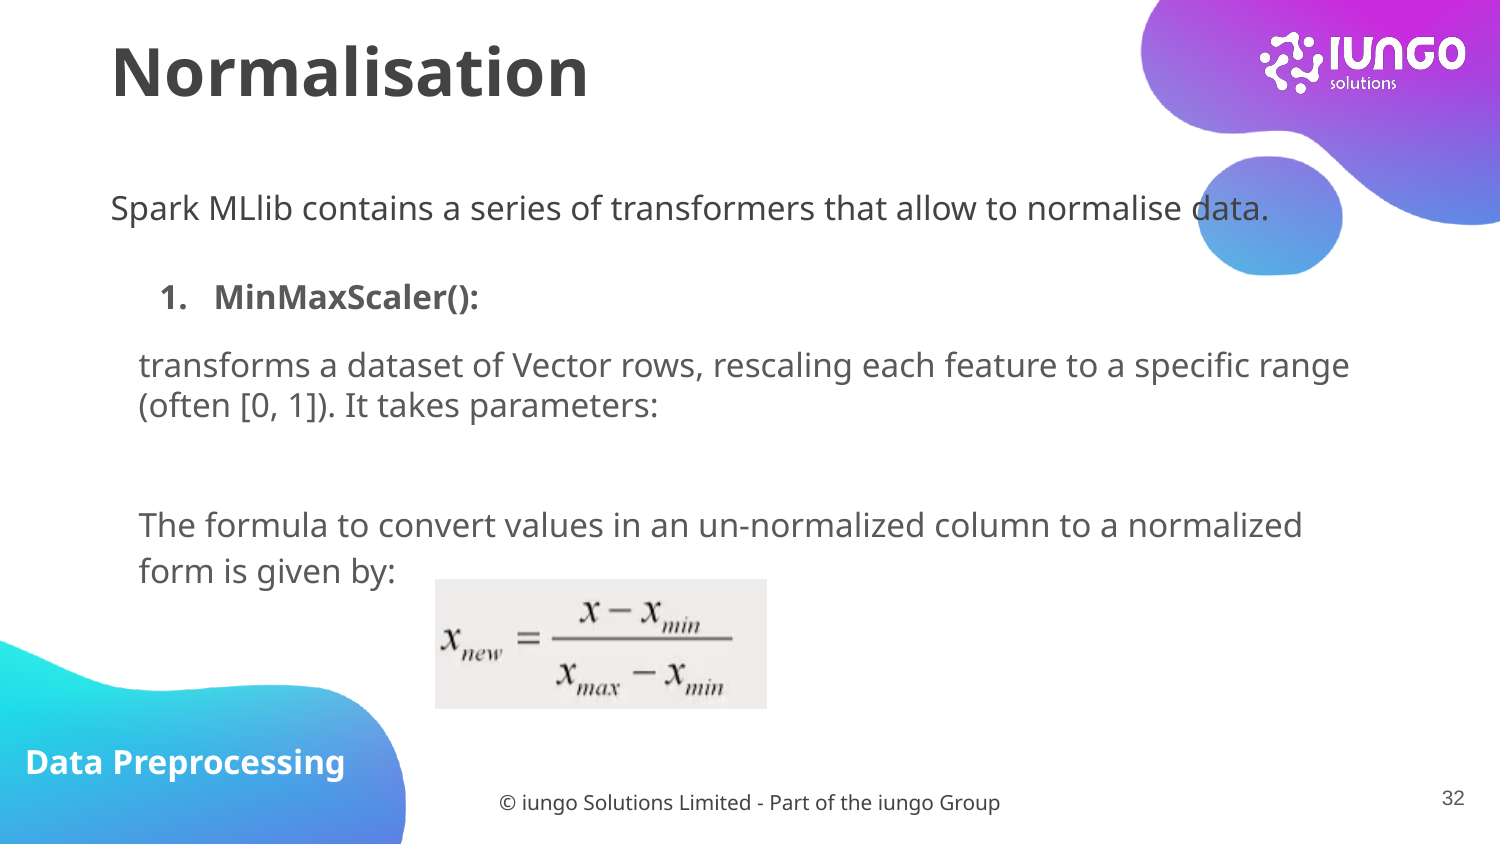

# Normalisation
Spark MLlib contains a series of transformers that allow to normalise data.
MinMaxScaler():
transforms a dataset of Vector rows, rescaling each feature to a specific range (often [0, 1]). It takes parameters:
The formula to convert values in an un-normalized column to a normalized form is given by:
Data Preprocessing